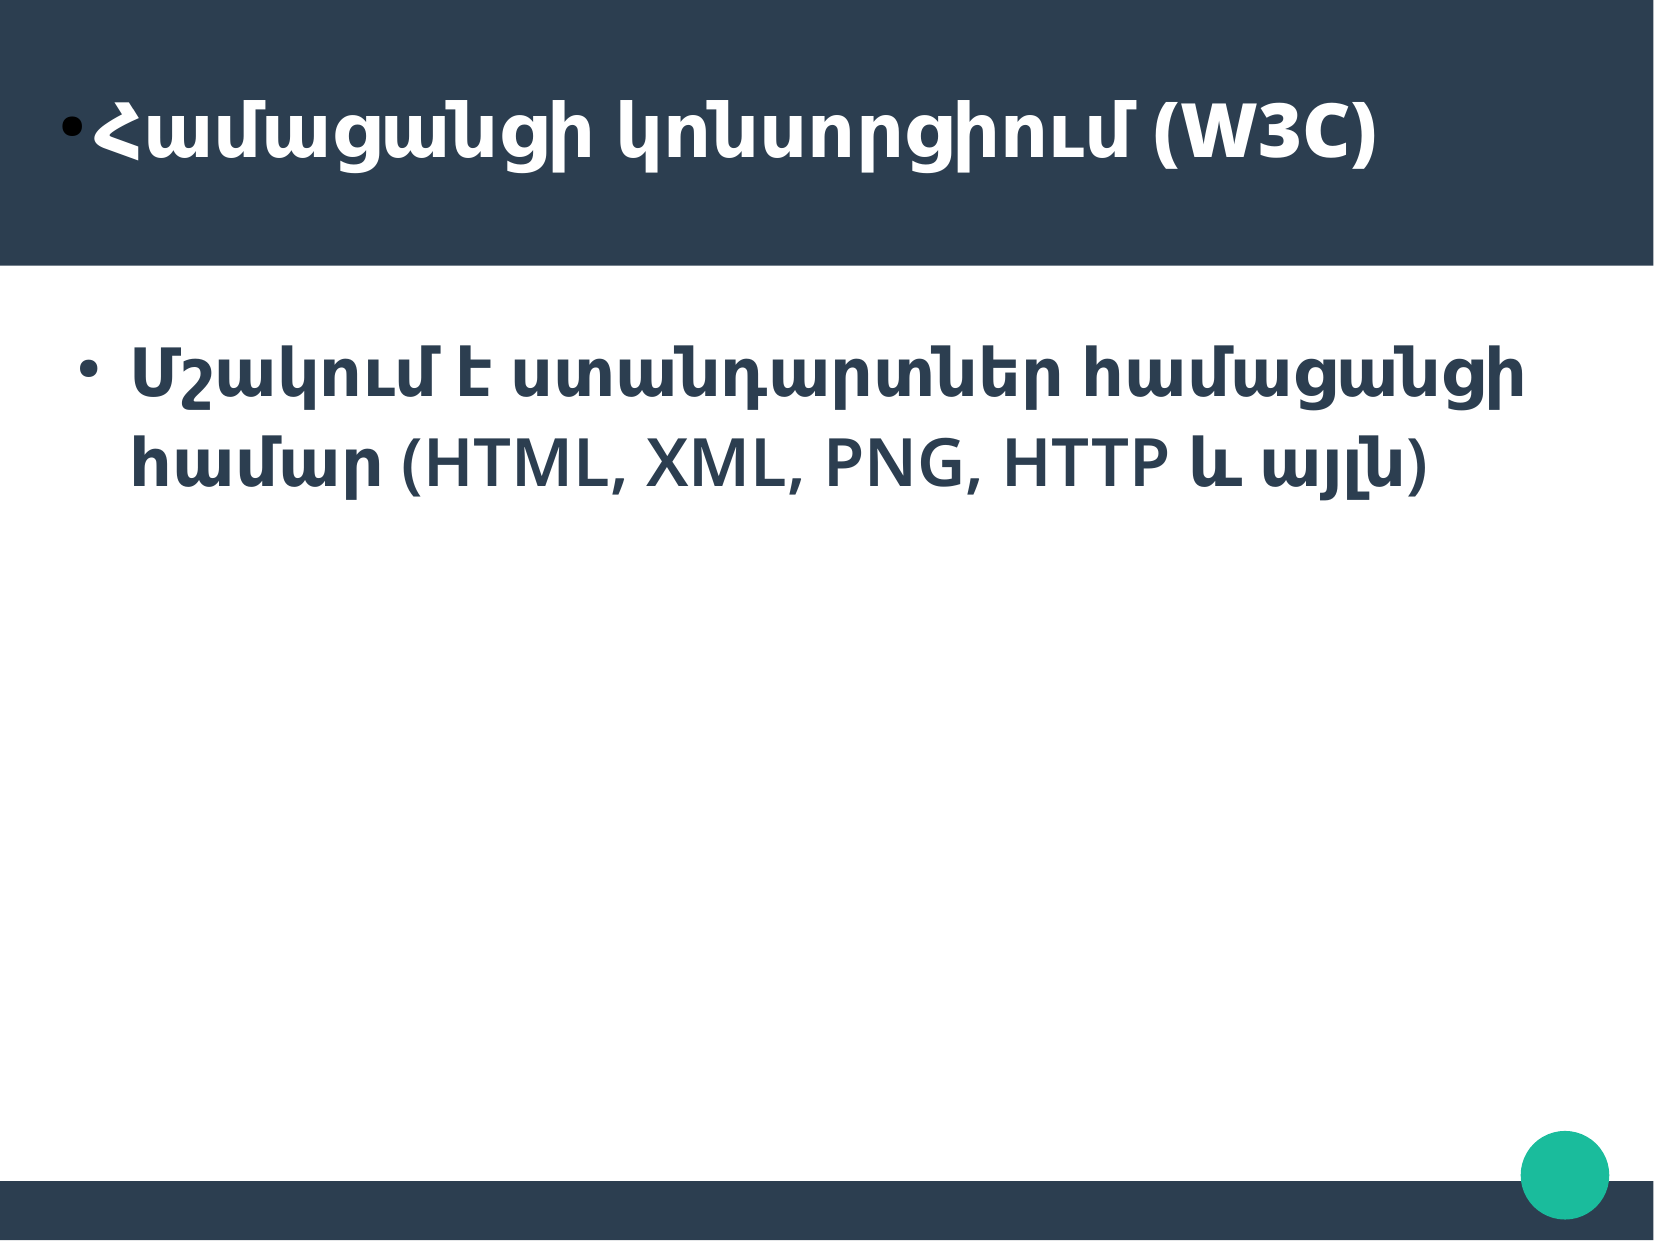

# Համացանցի կոնսորցիում (W3C)
Մշակում է ստանդարտներ համացանցի համար (HTML, XML, PNG, HTTP և այլն)